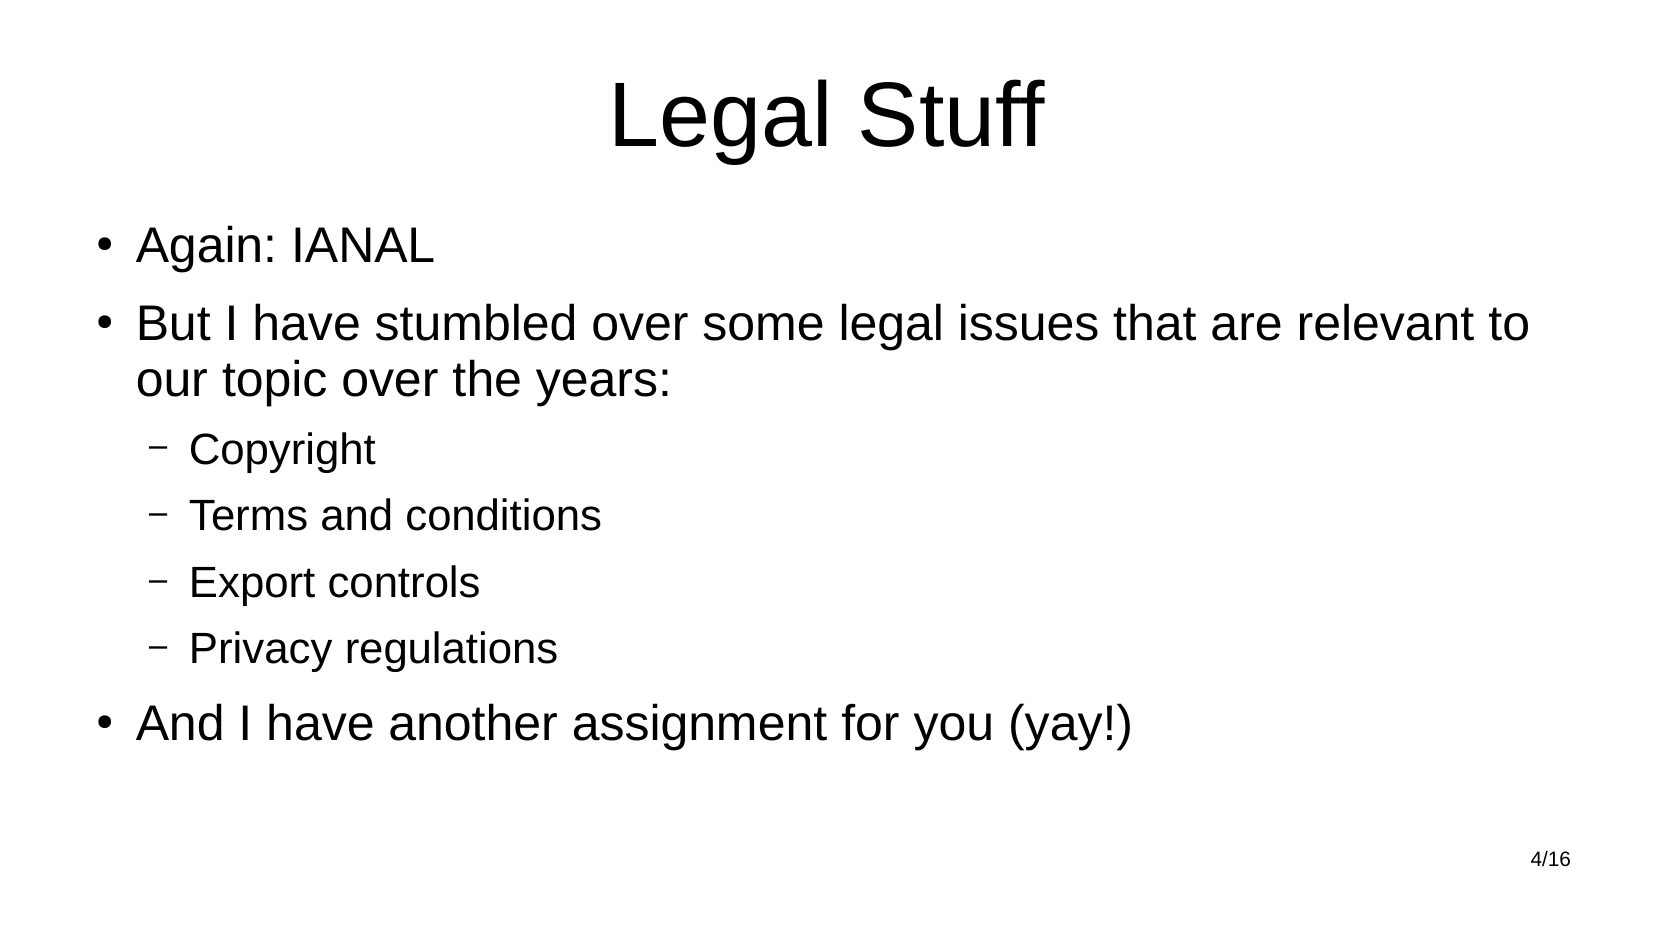

# Legal Stuff
Again: IANAL
But I have stumbled over some legal issues that are relevant to our topic over the years:
Copyright
Terms and conditions
Export controls
Privacy regulations
And I have another assignment for you (yay!)
4